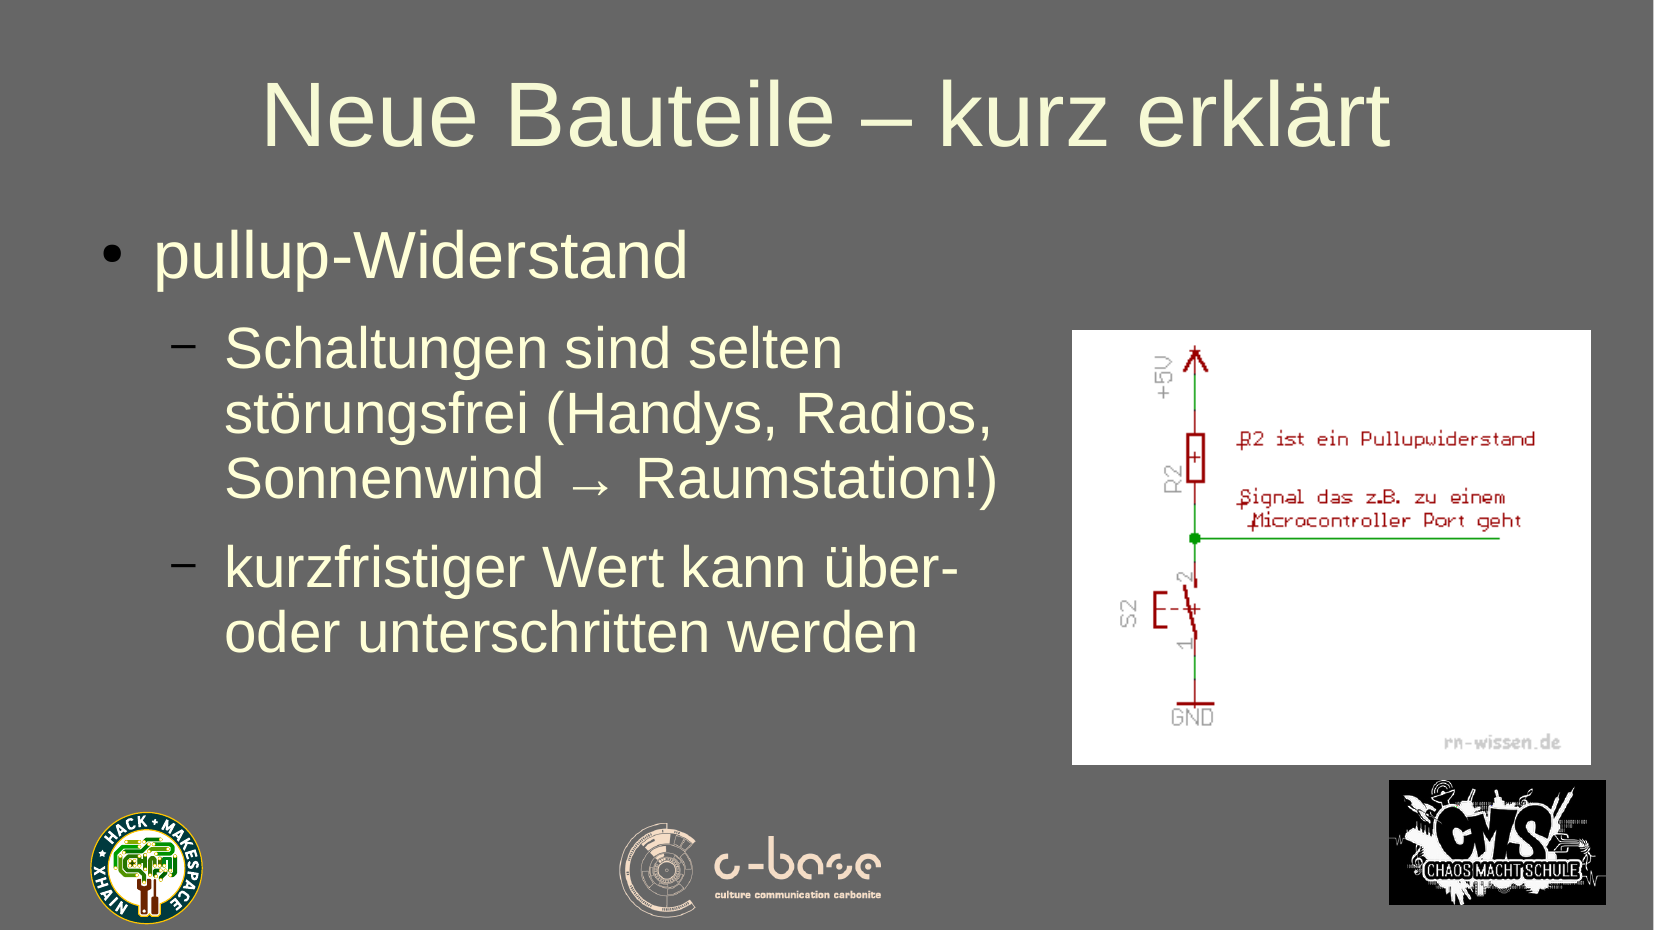

# Neue Bauteile – kurz erklärt
pullup-Widerstand
Schaltungen sind selten
störungsfrei (Handys, Radios,
Sonnenwind → Raumstation!)
kurzfristiger Wert kann über-
oder unterschritten werden